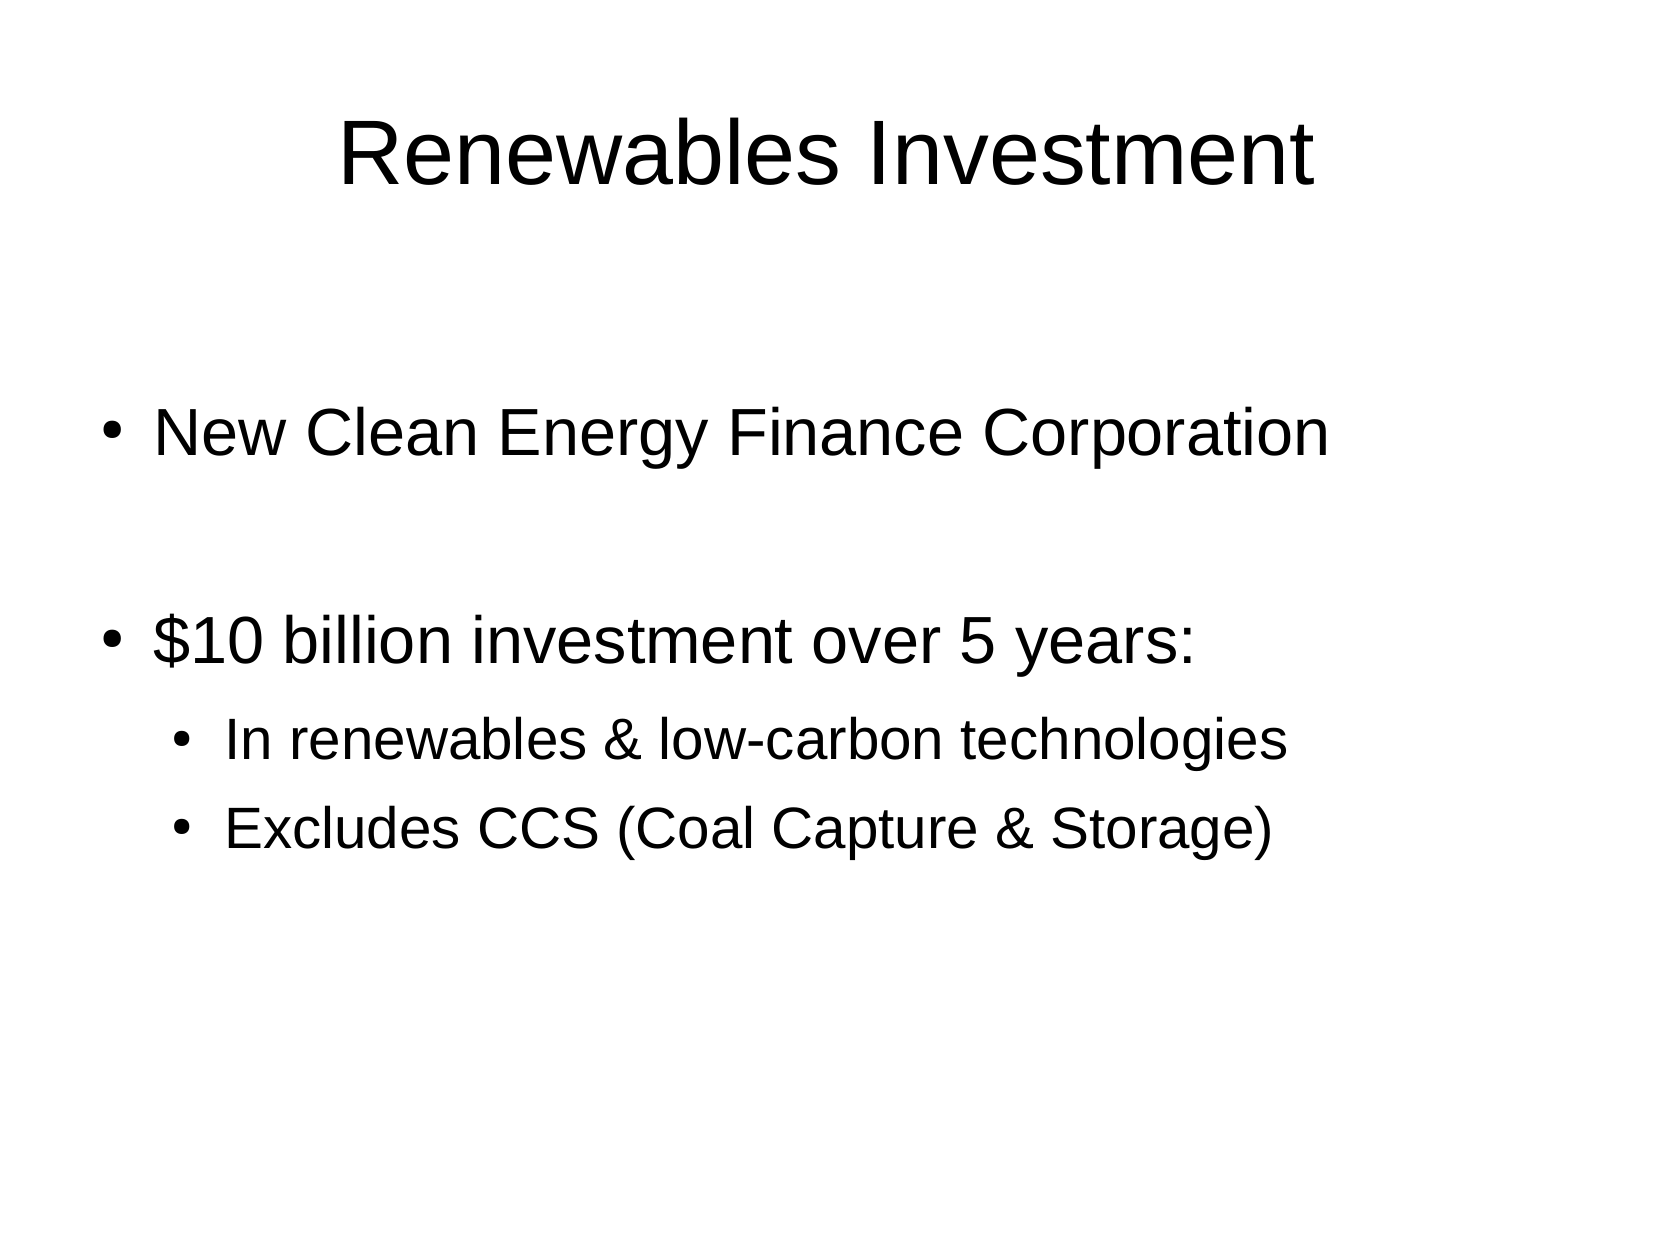

# Renewables Investment
New Clean Energy Finance Corporation
$10 billion investment over 5 years:
In renewables & low-carbon technologies
Excludes CCS (Coal Capture & Storage)